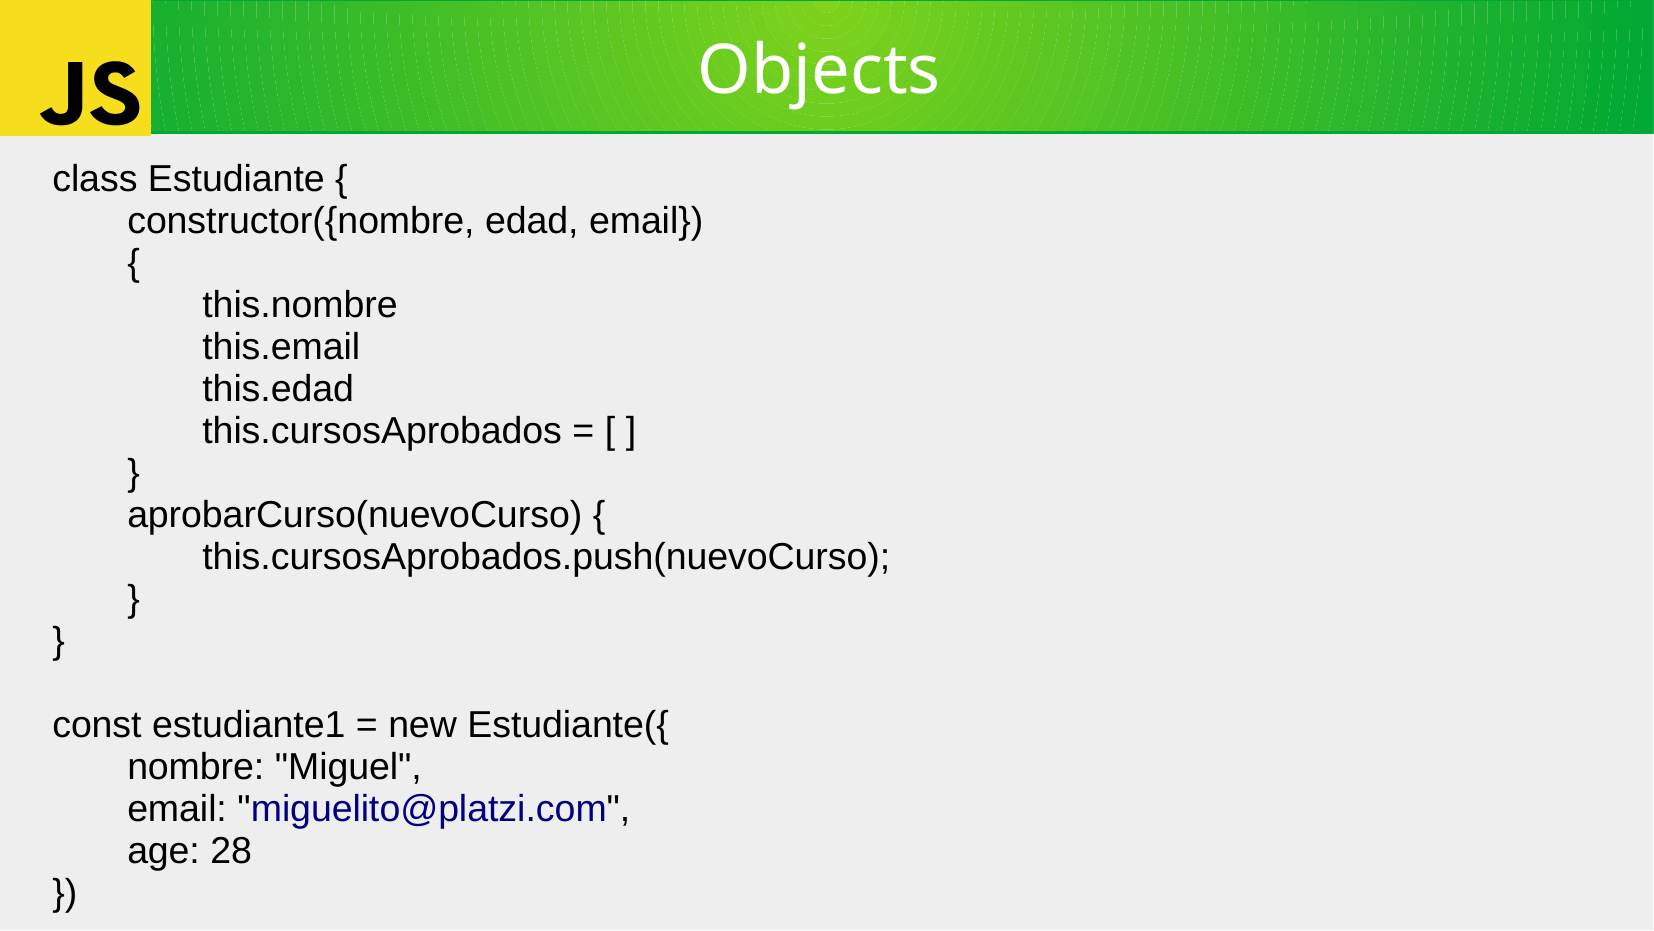

# Objects
class Estudiante {
 	constructor({nombre, edad, email})
	{
 	this.nombre
 	this.email
 	this.edad
 	this.cursosAprobados = [ ]
 	}
 	aprobarCurso(nuevoCurso) {
 	this.cursosAprobados.push(nuevoCurso);
 	}
}
const estudiante1 = new Estudiante({
 	nombre: "Miguel",
 	email: "miguelito@platzi.com",
	age: 28
})